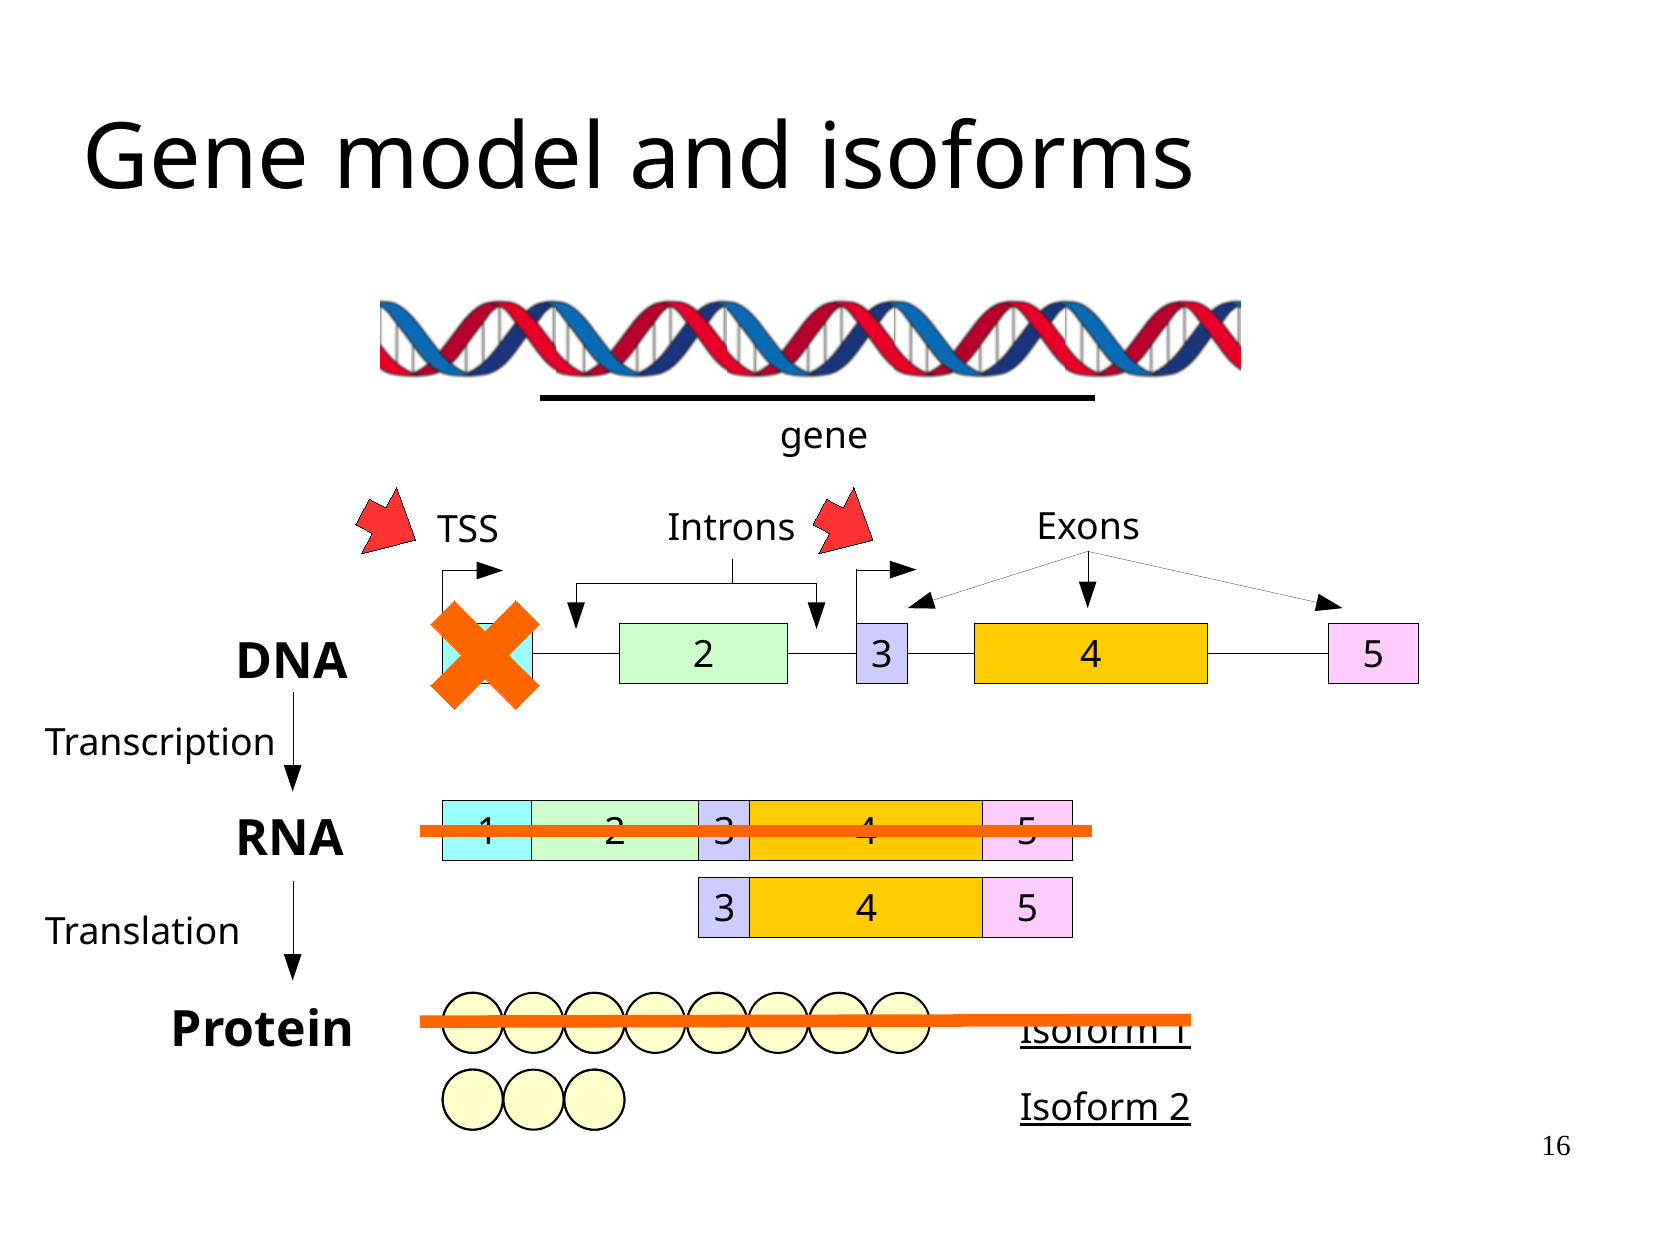

# Gene model and isoforms
gene
Exons
Introns
TSS
DNA
1
2
3
4
5
Transcription
RNA
1
2
3
4
5
3
4
5
Translation
Protein
Isoform 1
Isoform 2
16